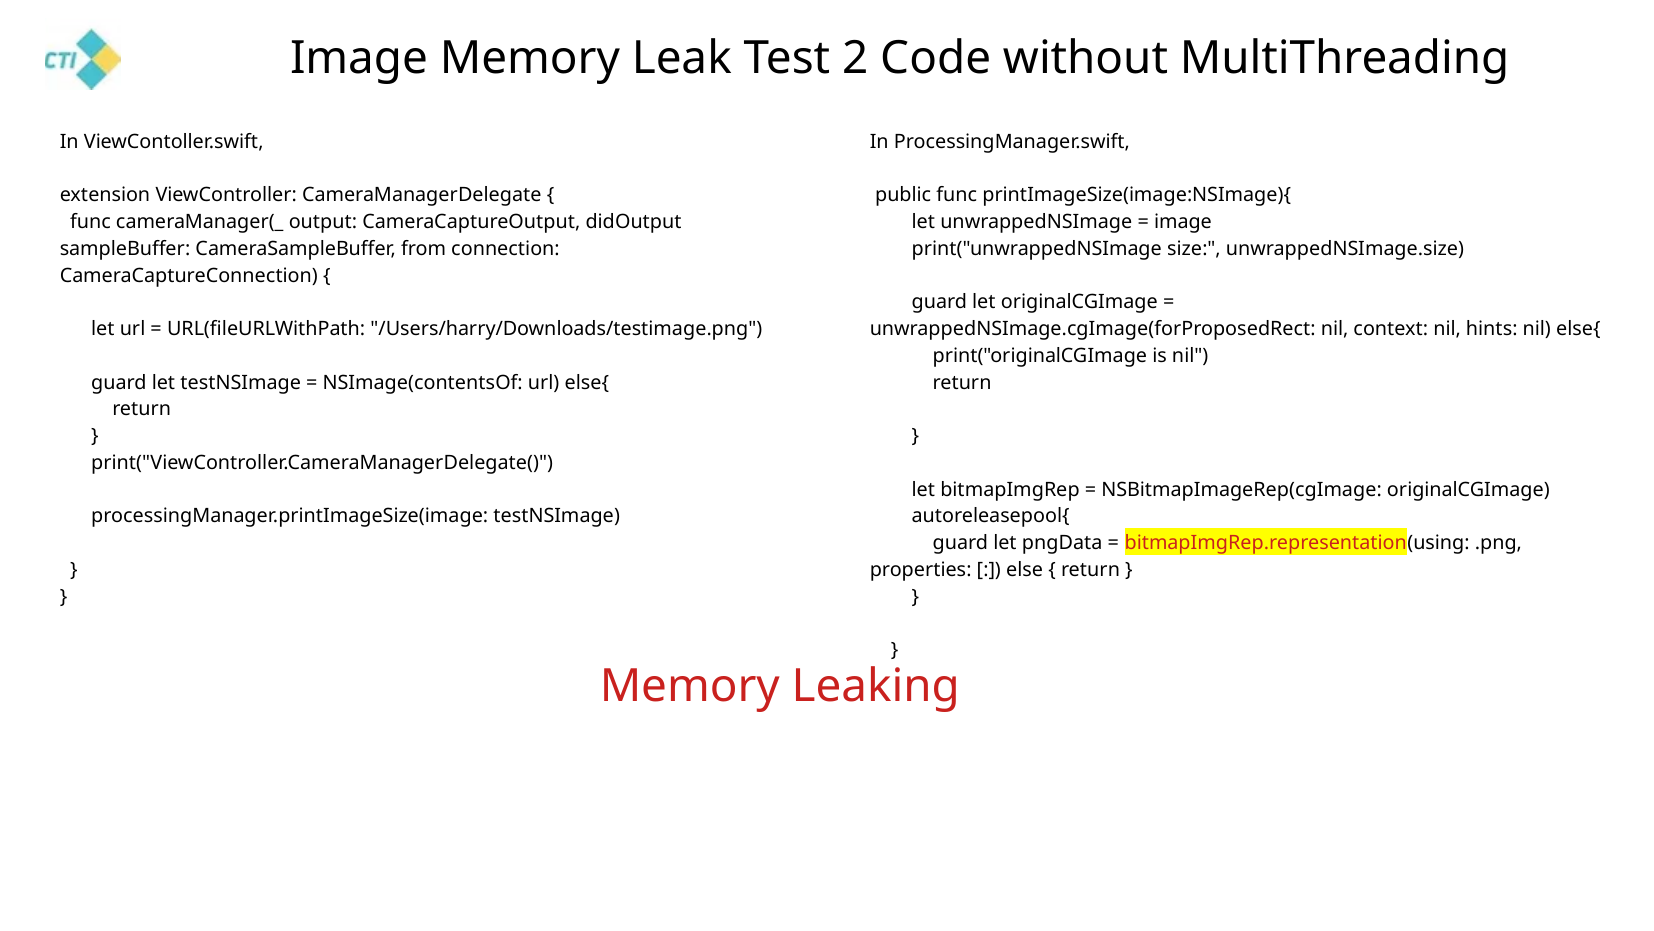

Image Memory Leak Test 2 Code without MultiThreading
In ViewContoller.swift,
extension ViewController: CameraManagerDelegate {
 func cameraManager(_ output: CameraCaptureOutput, didOutput sampleBuffer: CameraSampleBuffer, from connection: CameraCaptureConnection) {
 let url = URL(fileURLWithPath: "/Users/harry/Downloads/testimage.png")
 guard let testNSImage = NSImage(contentsOf: url) else{
 return
 }
 print("ViewController.CameraManagerDelegate()")
 processingManager.printImageSize(image: testNSImage)
 }
}
In ProcessingManager.swift,
 public func printImageSize(image:NSImage){
 let unwrappedNSImage = image
 print("unwrappedNSImage size:", unwrappedNSImage.size)
 guard let originalCGImage = unwrappedNSImage.cgImage(forProposedRect: nil, context: nil, hints: nil) else{
 print("originalCGImage is nil")
 return
 }
 let bitmapImgRep = NSBitmapImageRep(cgImage: originalCGImage)
 autoreleasepool{
 guard let pngData = bitmapImgRep.representation(using: .png, properties: [:]) else { return }
 }
 }
Memory Leaking